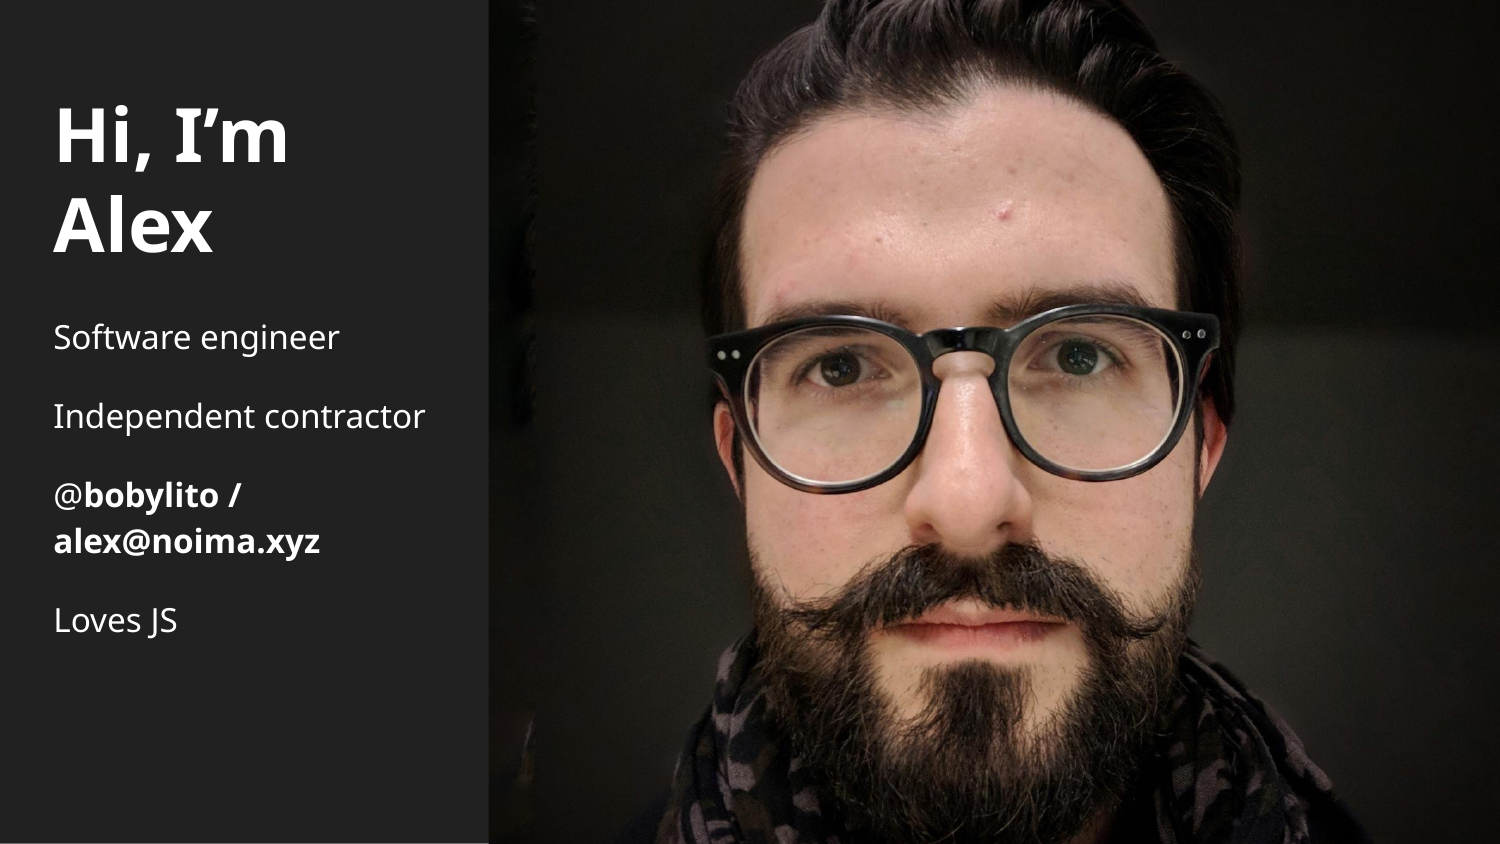

# Hi, I’m Alex
Software engineer
Independent contractor
@bobylito / alex@noima.xyz
Loves JS